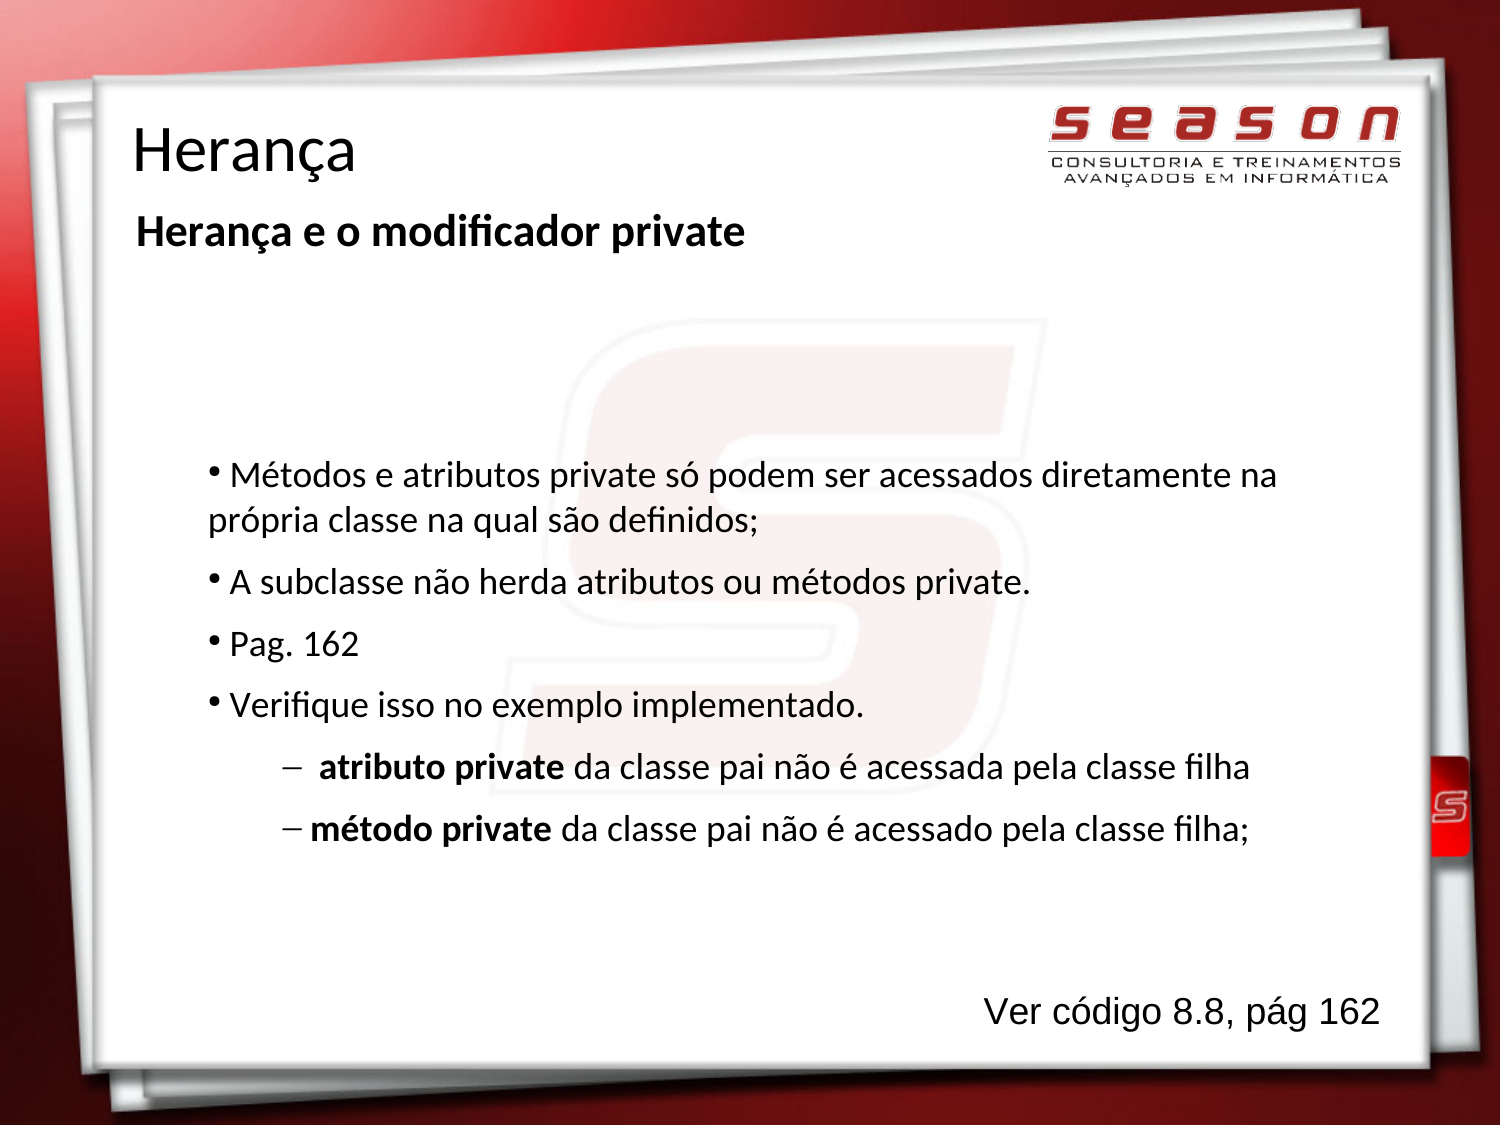

# Herança
Herança e o modificador private
 Métodos e atributos private só podem ser acessados diretamente na própria classe na qual são definidos;
 A subclasse não herda atributos ou métodos private.
 Pag. 162
 Verifique isso no exemplo implementado.
 atributo private da classe pai não é acessada pela classe filha
 método private da classe pai não é acessado pela classe filha;
Ver código 8.8, pág 162